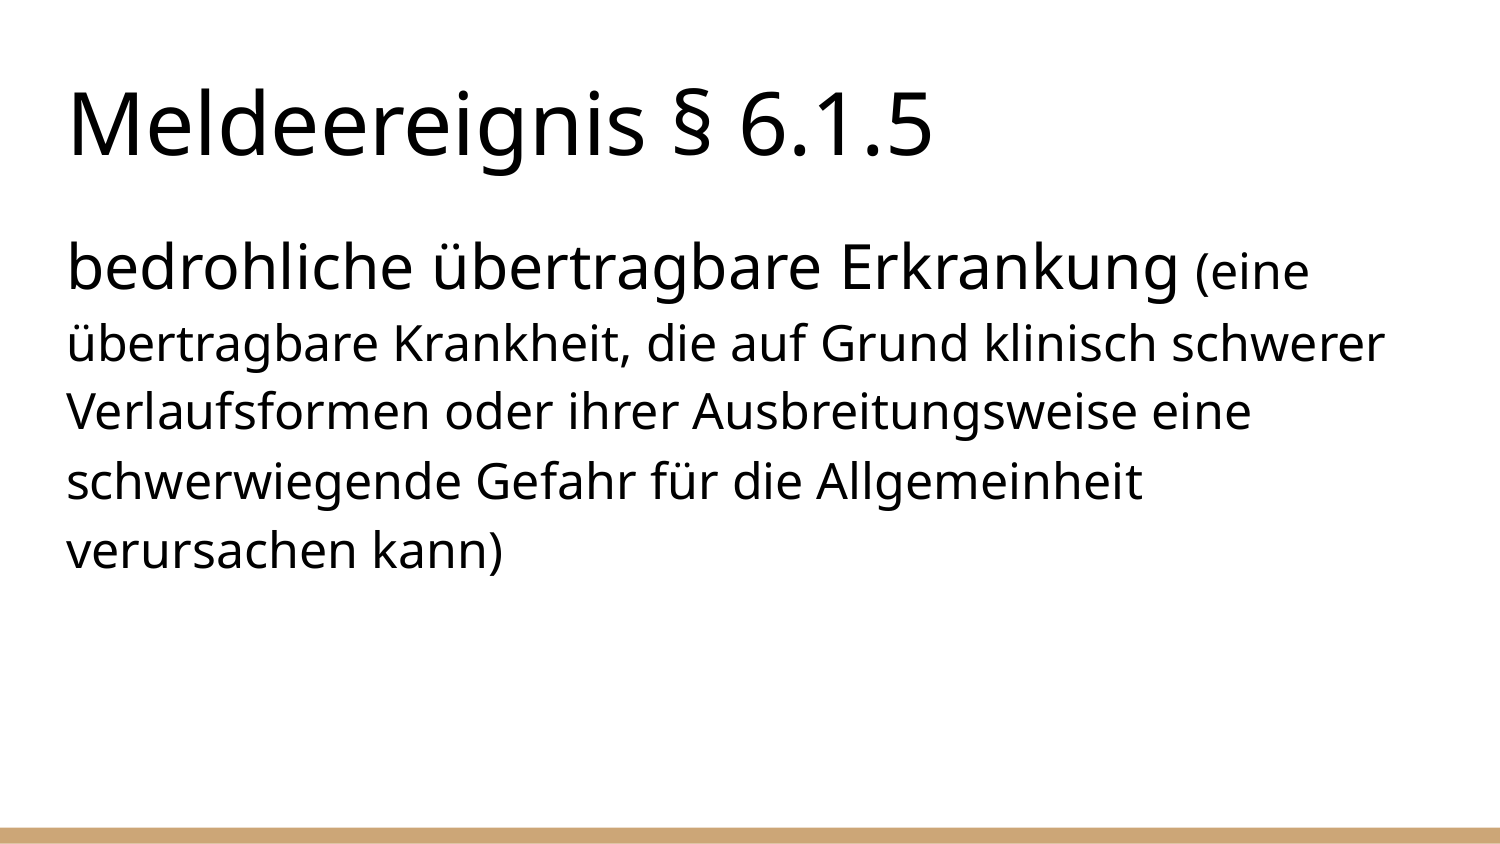

# Meldeereignis § 6.1.5
bedrohliche übertragbare Erkrankung (eine übertragbare Krankheit, die auf Grund klinisch schwerer Verlaufsformen oder ihrer Ausbreitungsweise eine schwerwiegende Gefahr für die Allgemeinheit verursachen kann)